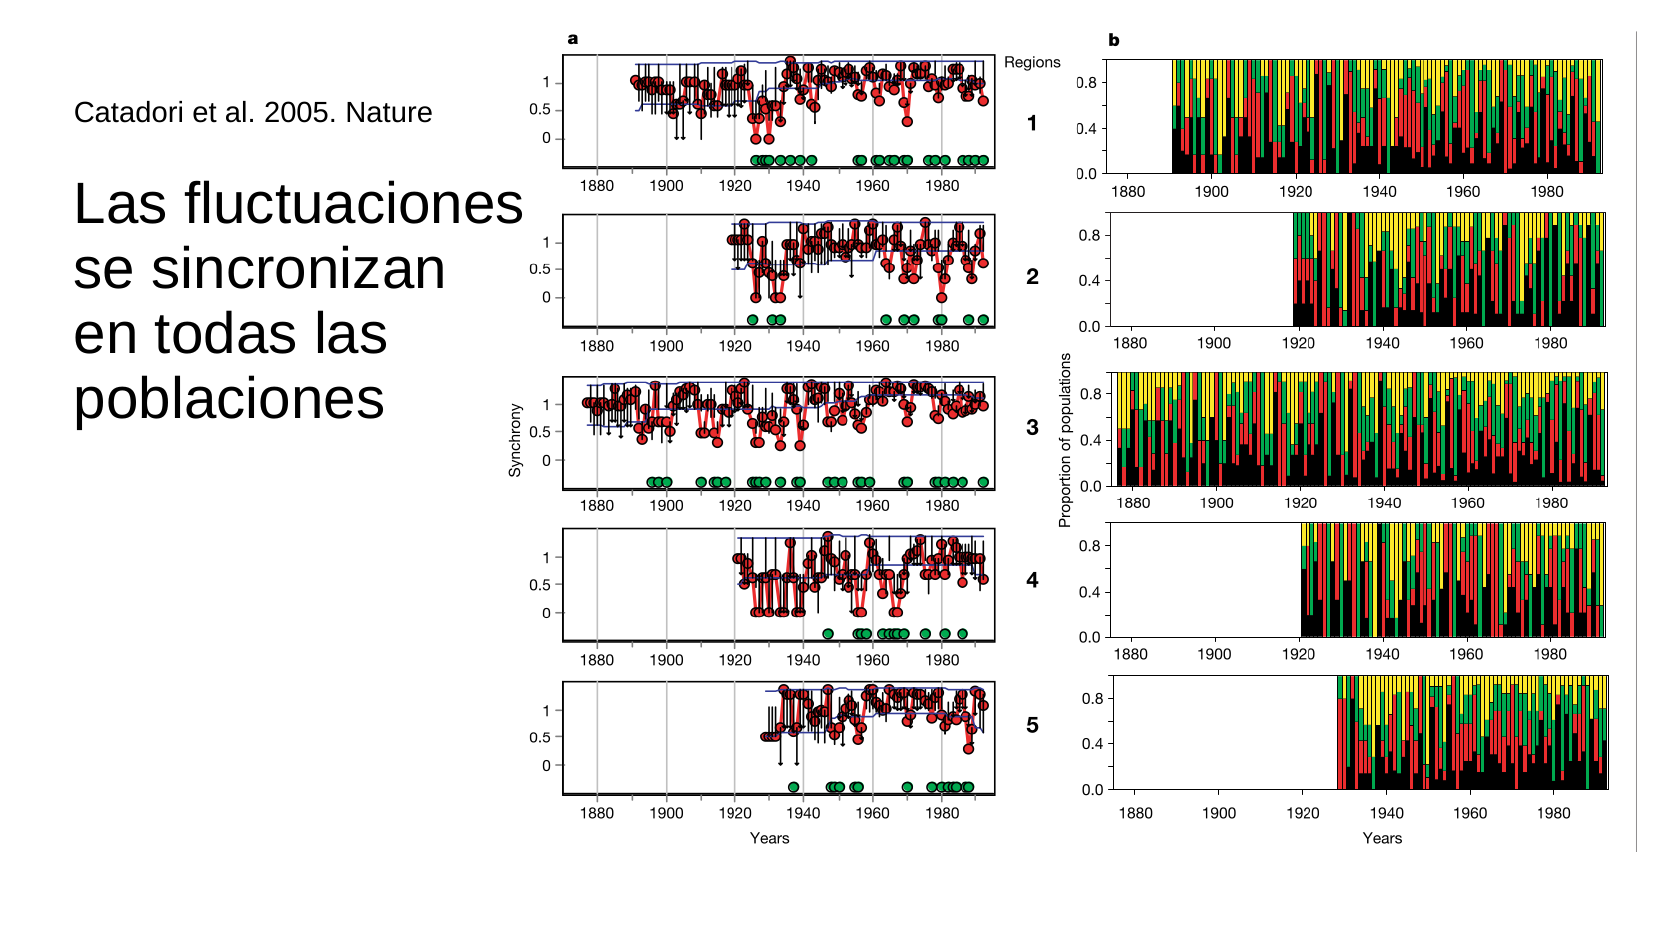

Catadori et al. 2005. Nature
Las fluctuaciones
se sincronizan
en todas las
poblaciones